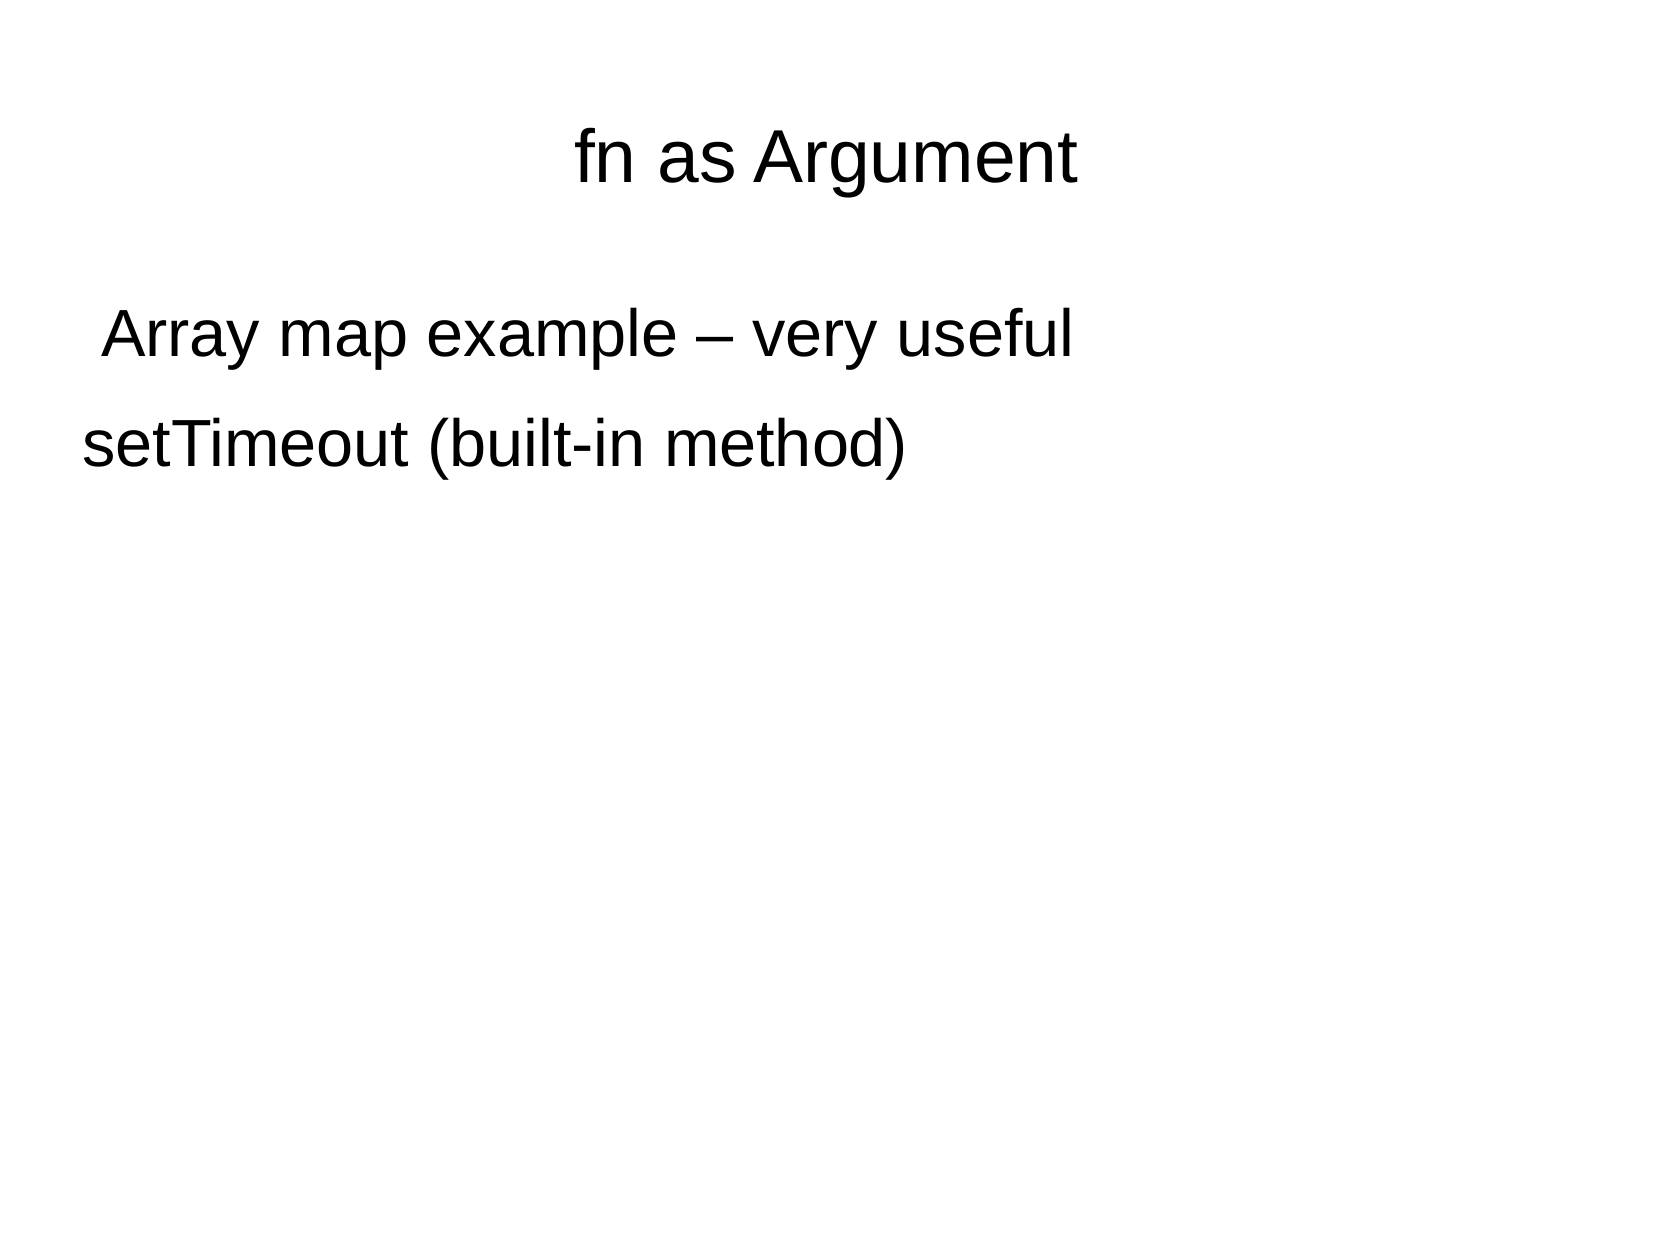

# fn as Argument
 Array map example – very useful
setTimeout (built-in method)